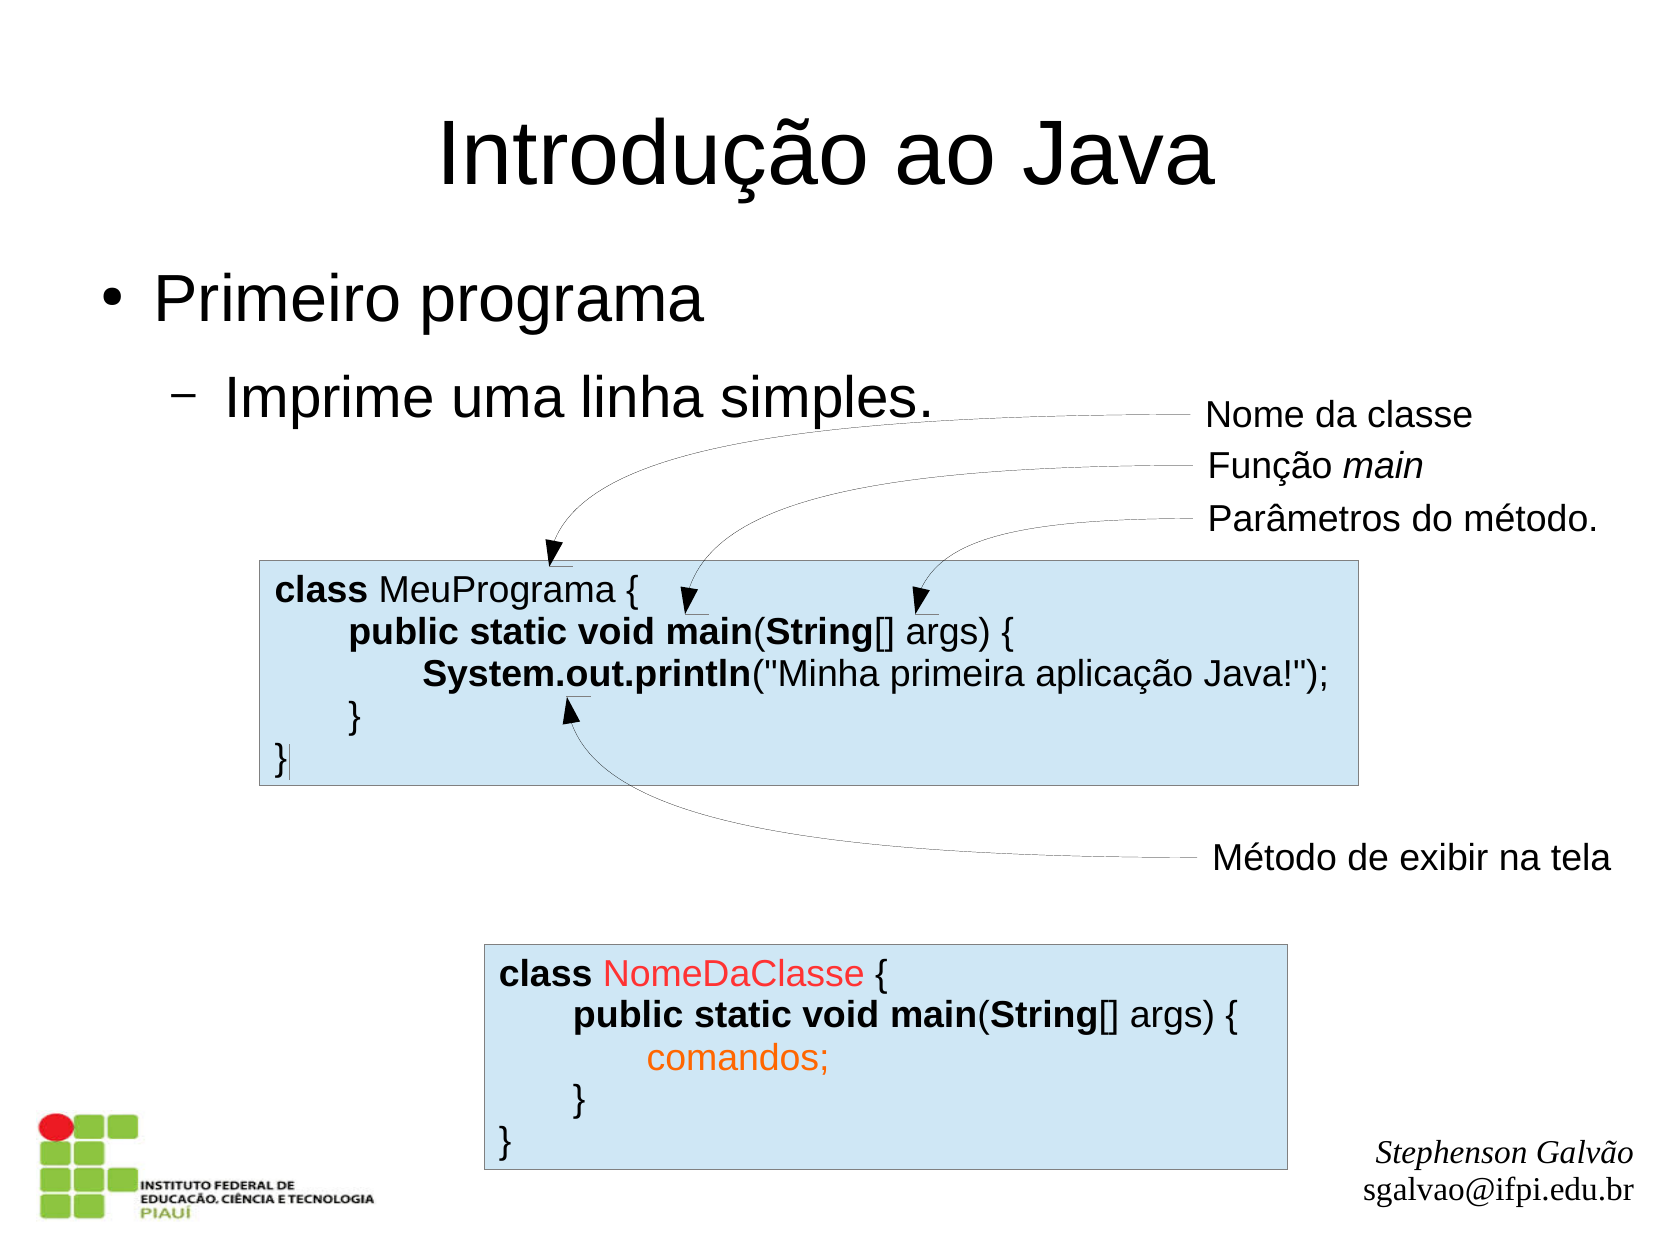

# Introdução ao Java
Primeiro programa
Imprime uma linha simples.
Nome da classe
Função main
Parâmetros do método.
class MeuPrograma {
	public static void main(String[] args) {
		System.out.println("Minha primeira aplicação Java!");
	}
}
Método de exibir na tela
class NomeDaClasse {
	public static void main(String[] args) {
		comandos;
	}
}
8